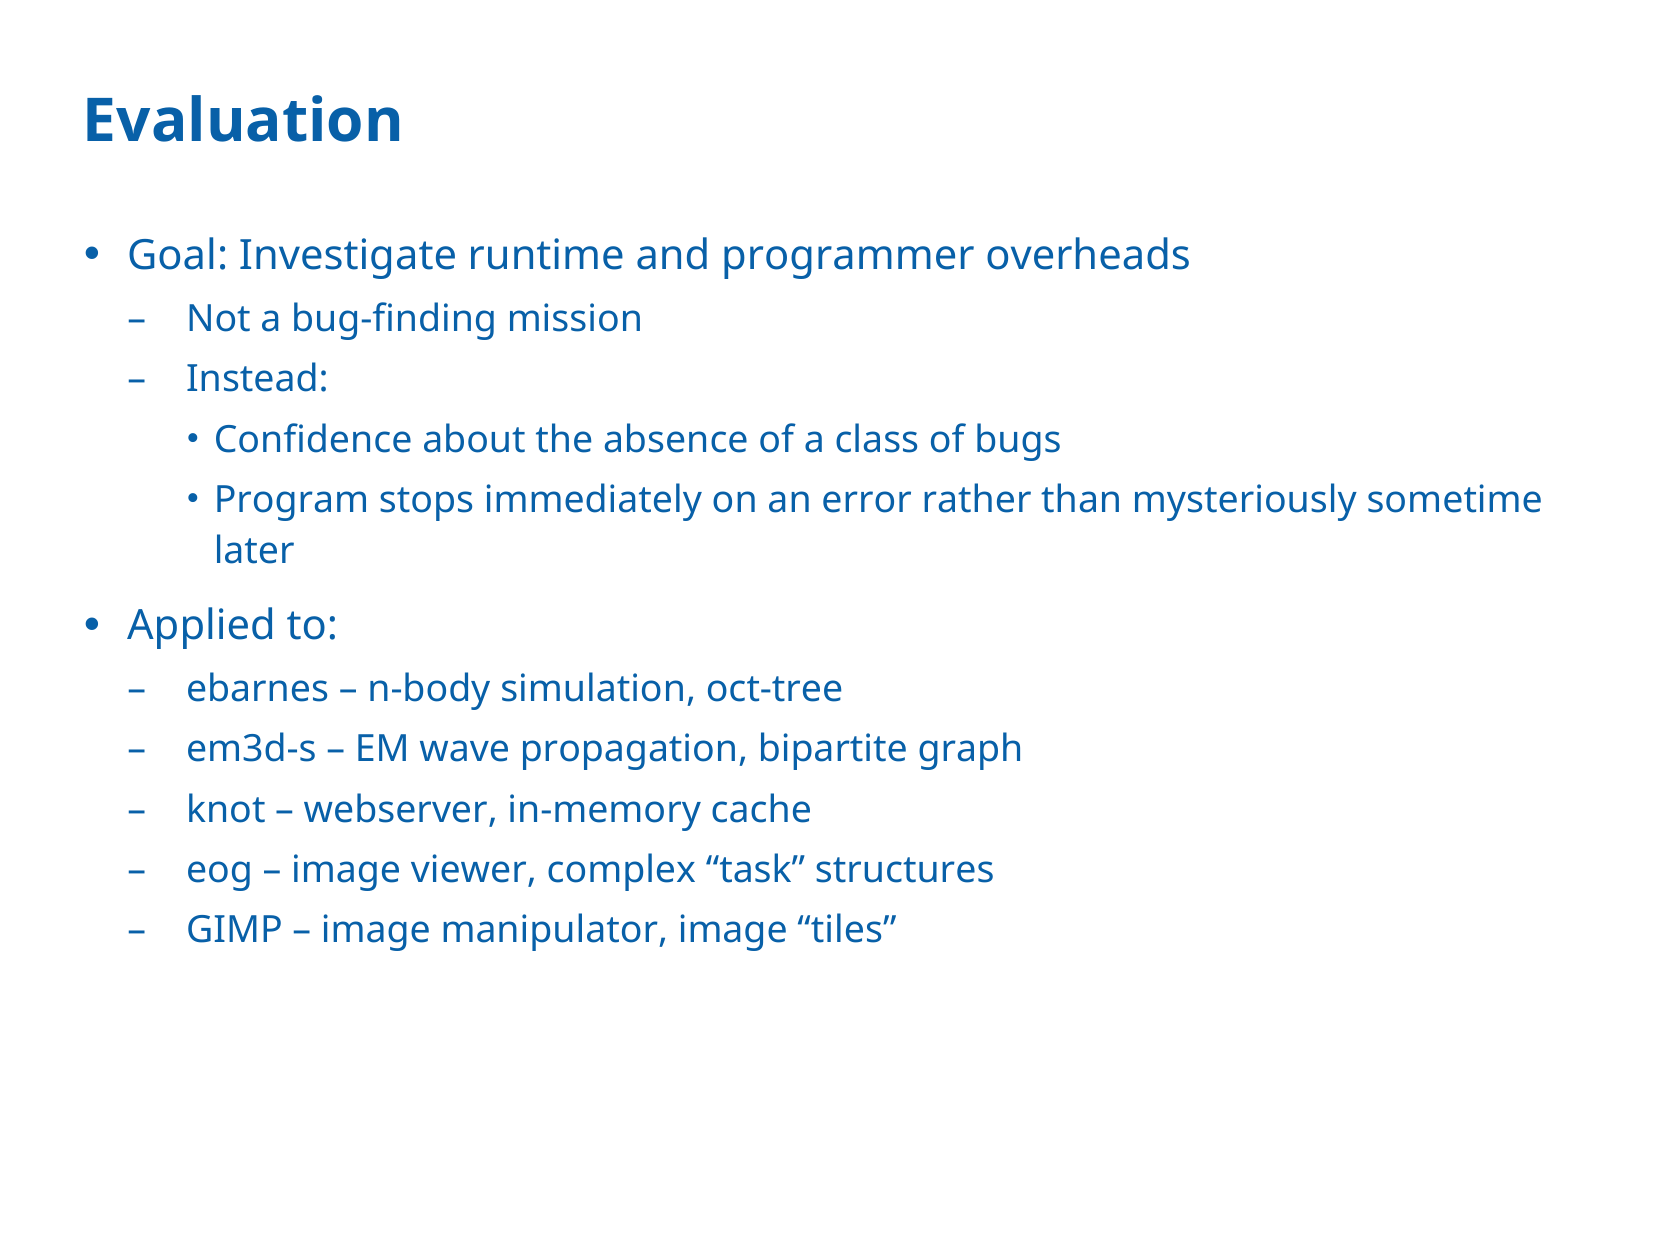

# Evaluation
Goal: Investigate runtime and programmer overheads
Not a bug-finding mission
Instead:
Confidence about the absence of a class of bugs
Program stops immediately on an error rather than mysteriously sometime later
Applied to:
ebarnes – n-body simulation, oct-tree
em3d-s – EM wave propagation, bipartite graph
knot – webserver, in-memory cache
eog – image viewer, complex “task” structures
GIMP – image manipulator, image “tiles”